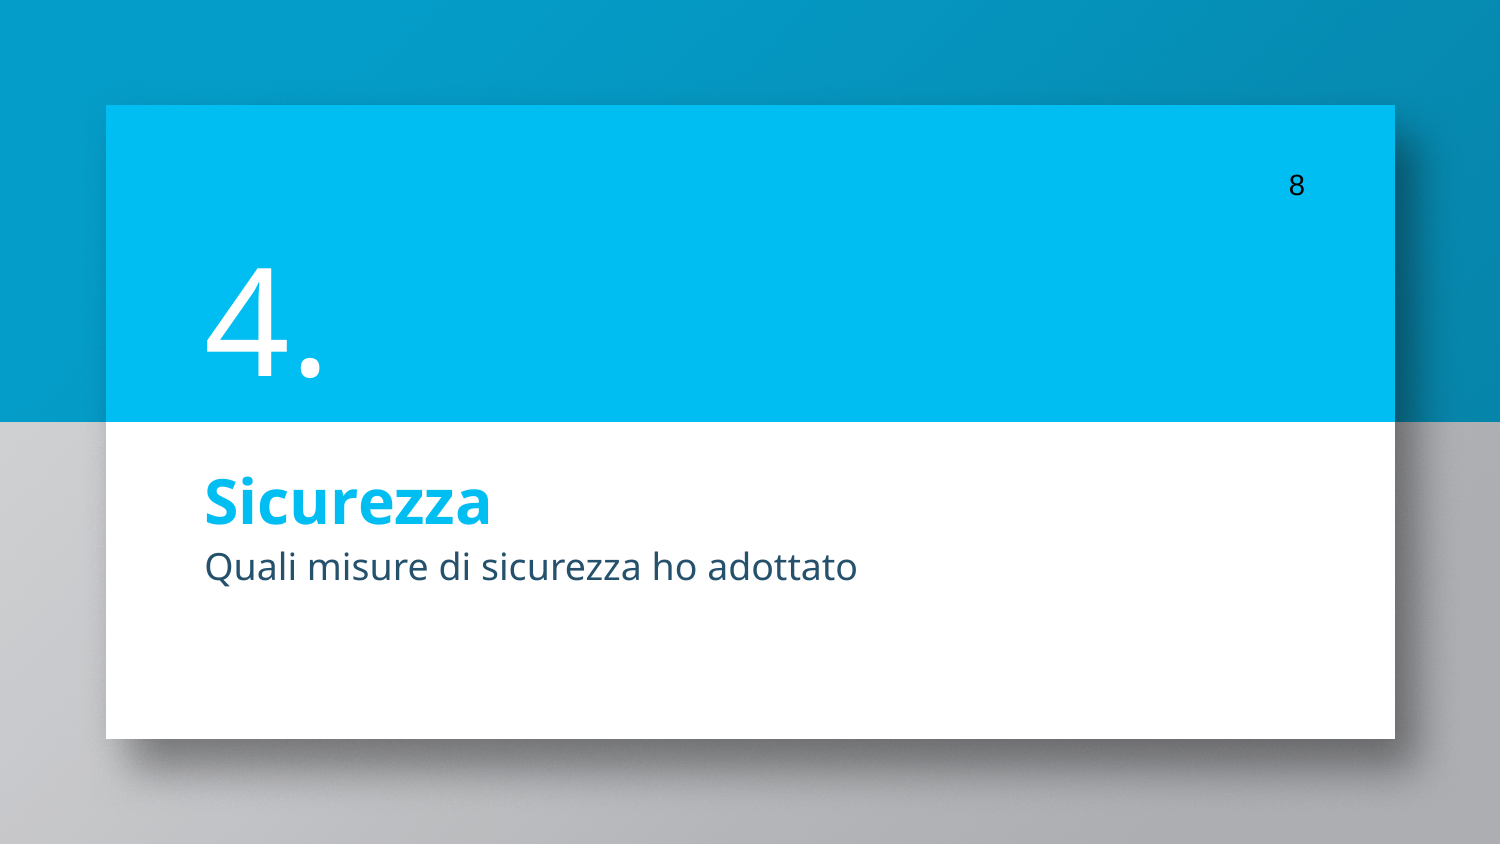

4.
# Sicurezza
Quali misure di sicurezza ho adottato